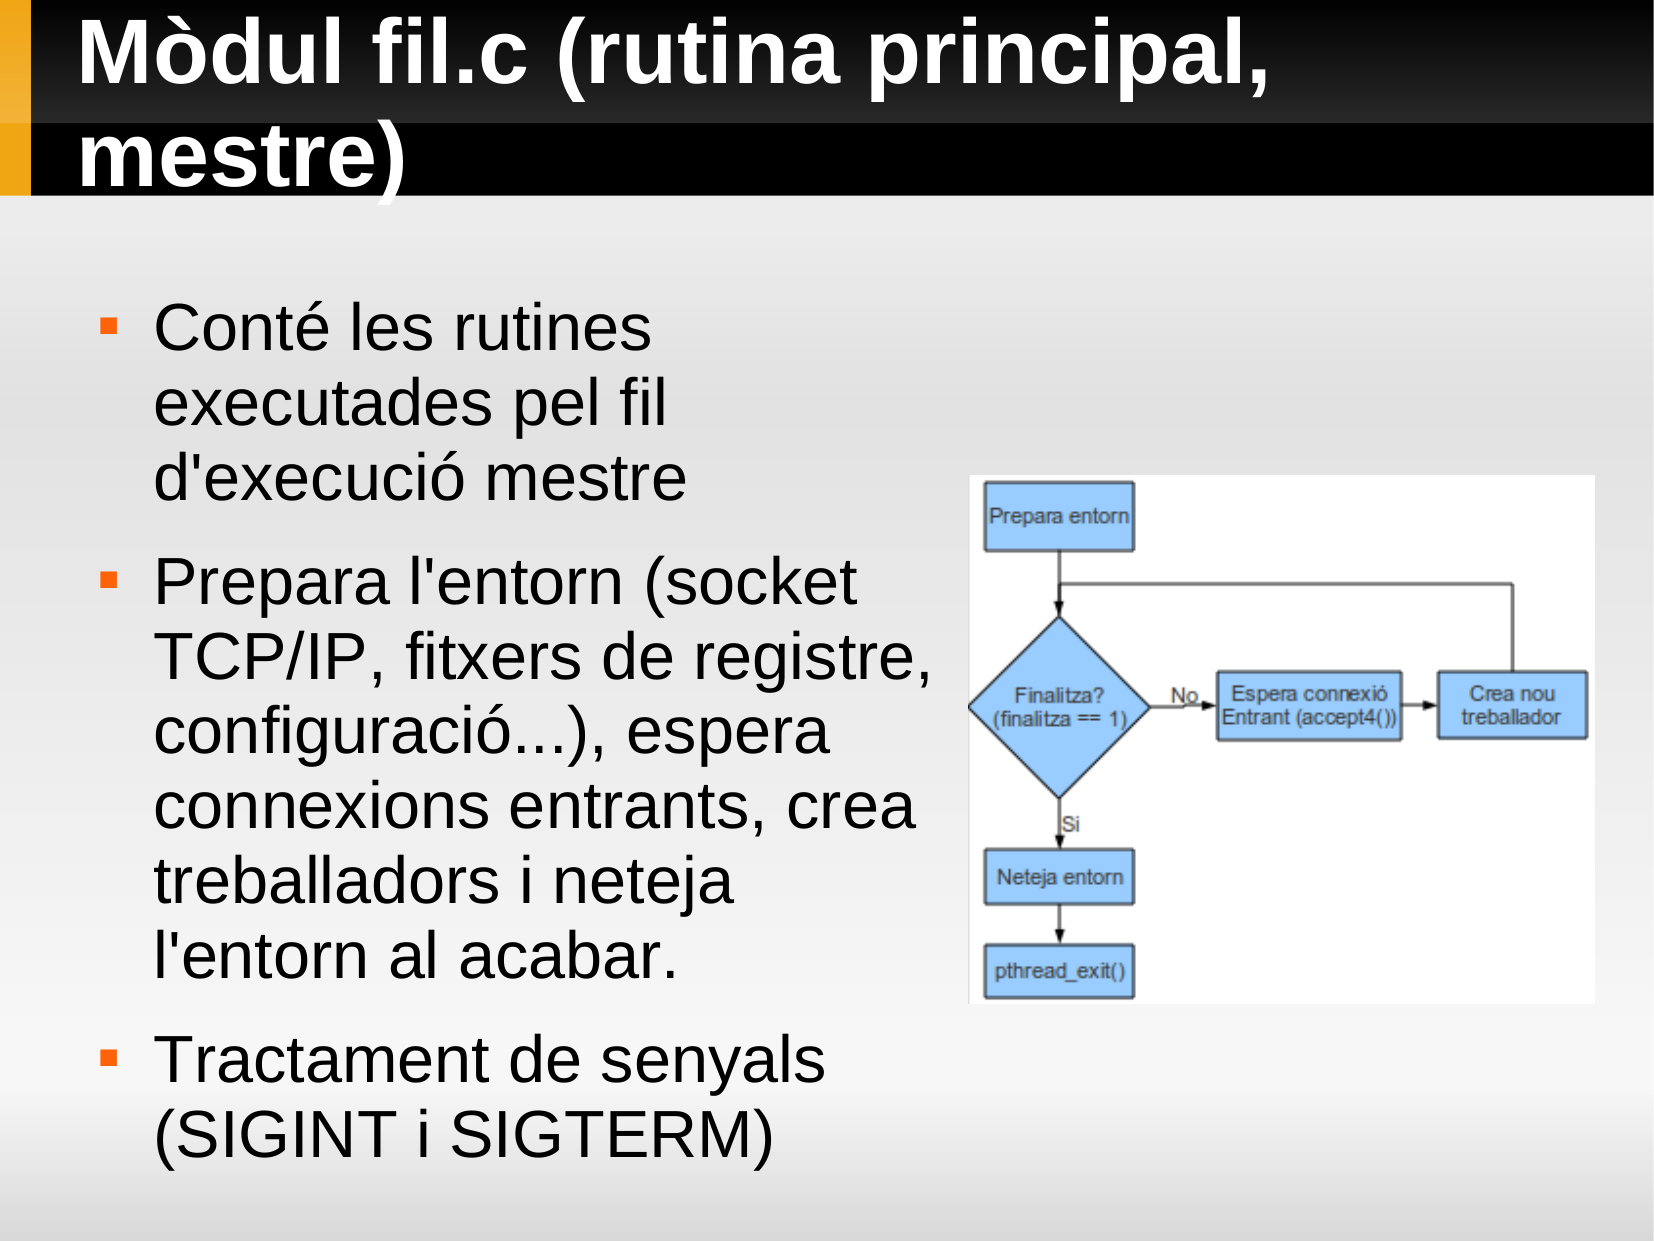

# Mòdul fil.c (rutina principal, mestre)
Conté les rutines executades pel fil d'execució mestre
Prepara l'entorn (socket TCP/IP, fitxers de registre, configuració...), espera connexions entrants, crea treballadors i neteja l'entorn al acabar.
Tractament de senyals (SIGINT i SIGTERM)